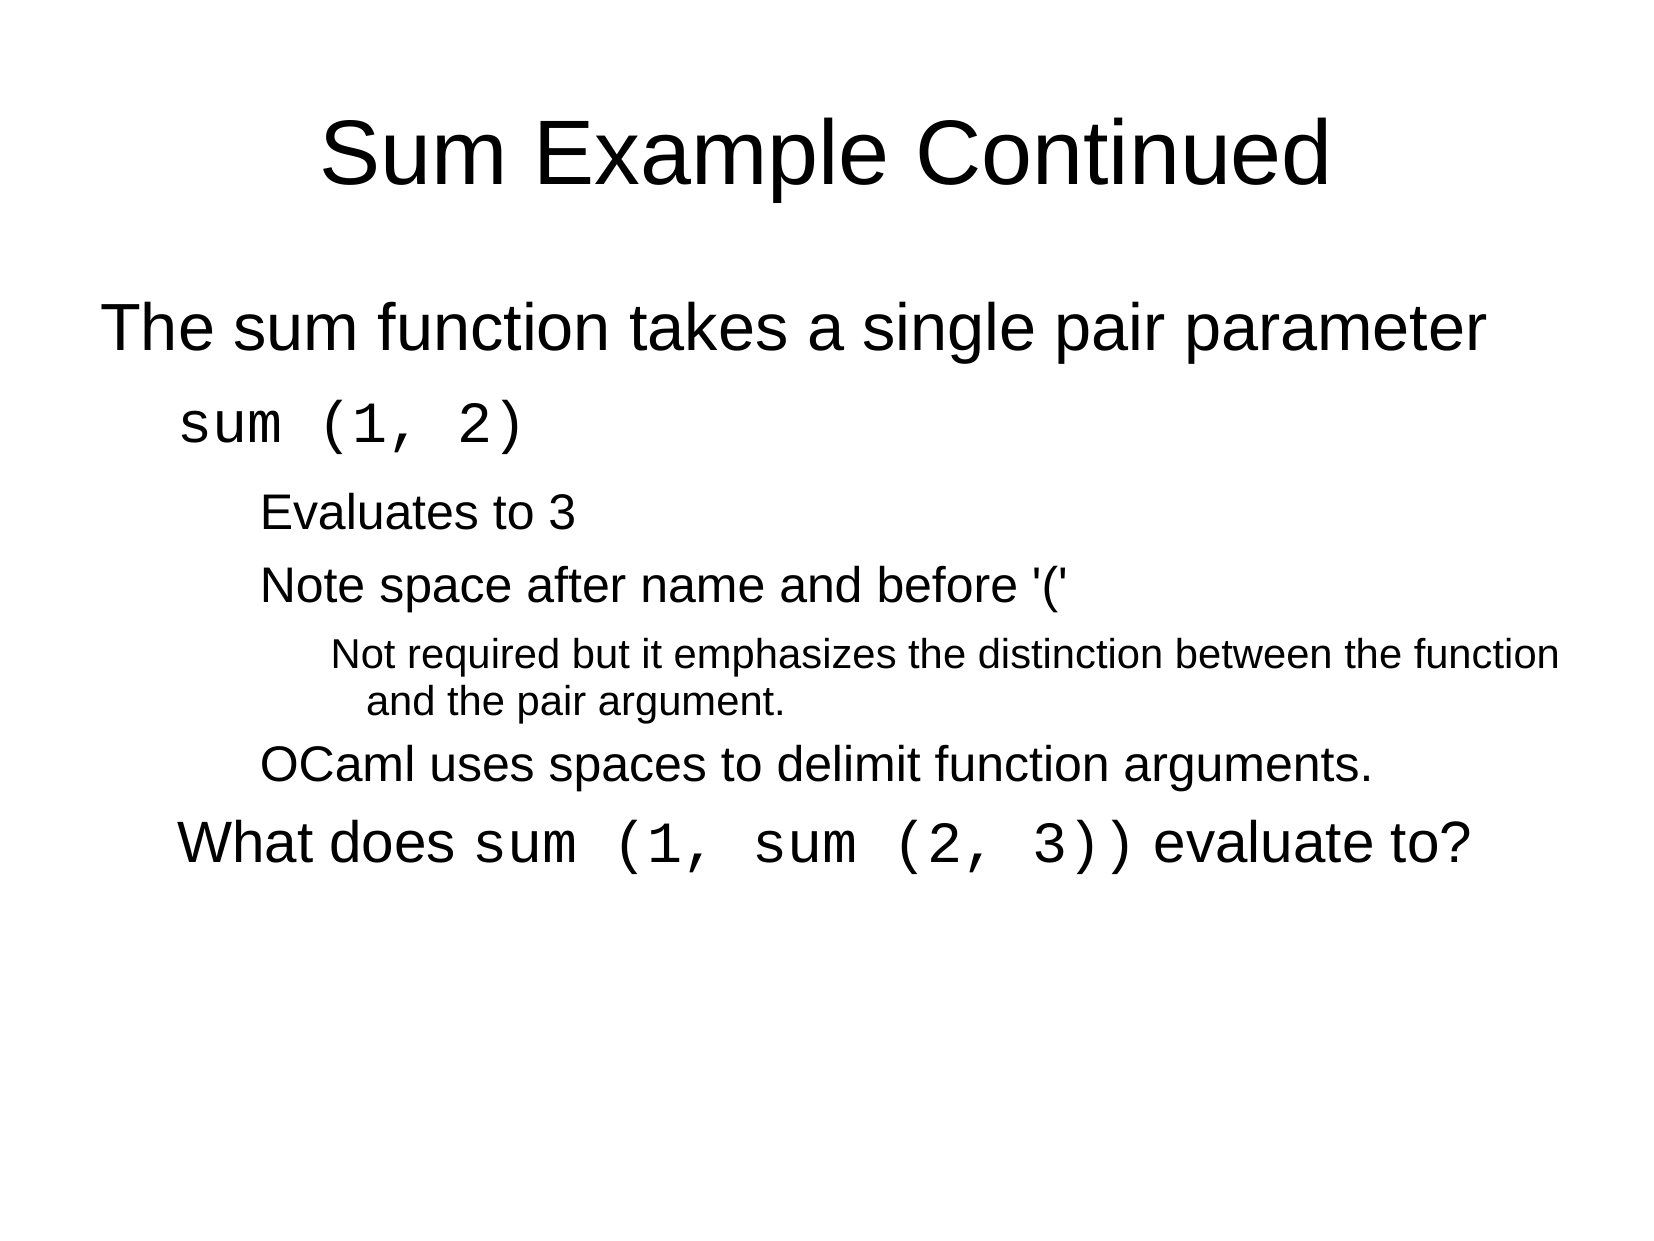

# Sum Example Continued
The sum function takes a single pair parameter
sum (1, 2)
Evaluates to 3
Note space after name and before '('
Not required but it emphasizes the distinction between the function and the pair argument.
OCaml uses spaces to delimit function arguments.
What does sum (1, sum (2, 3)) evaluate to?